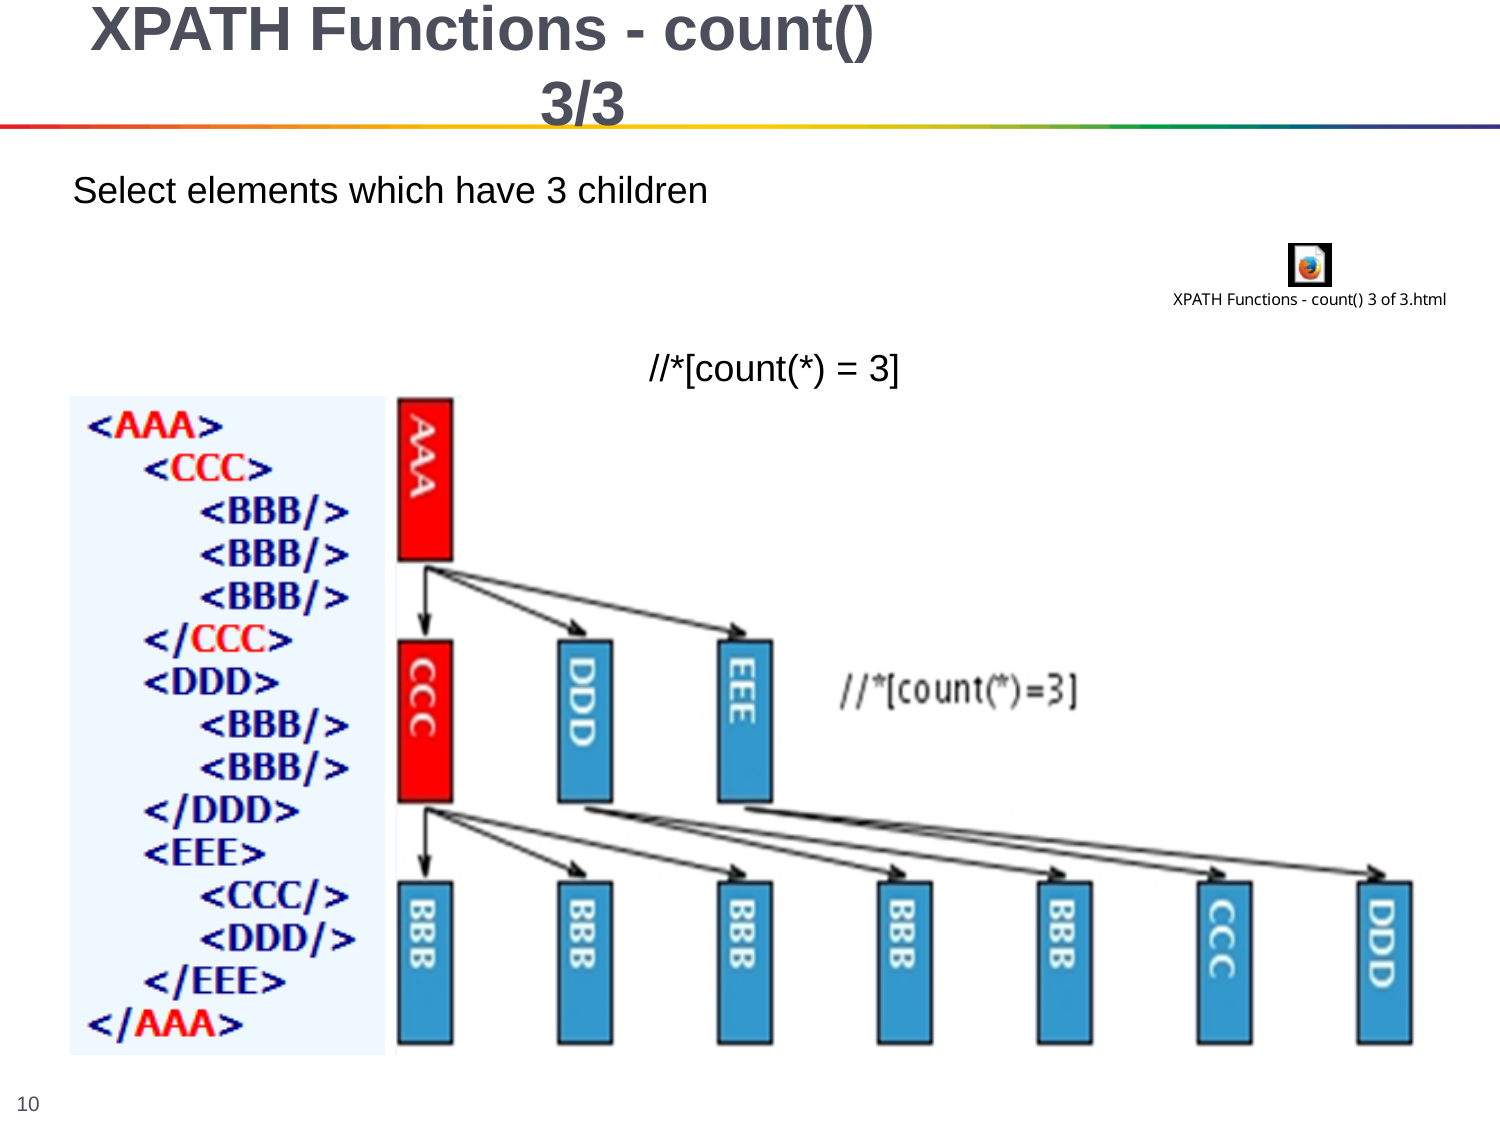

# XPATH Functions - count()						3/3
Select elements which have 3 children
//*[count(*) = 3]